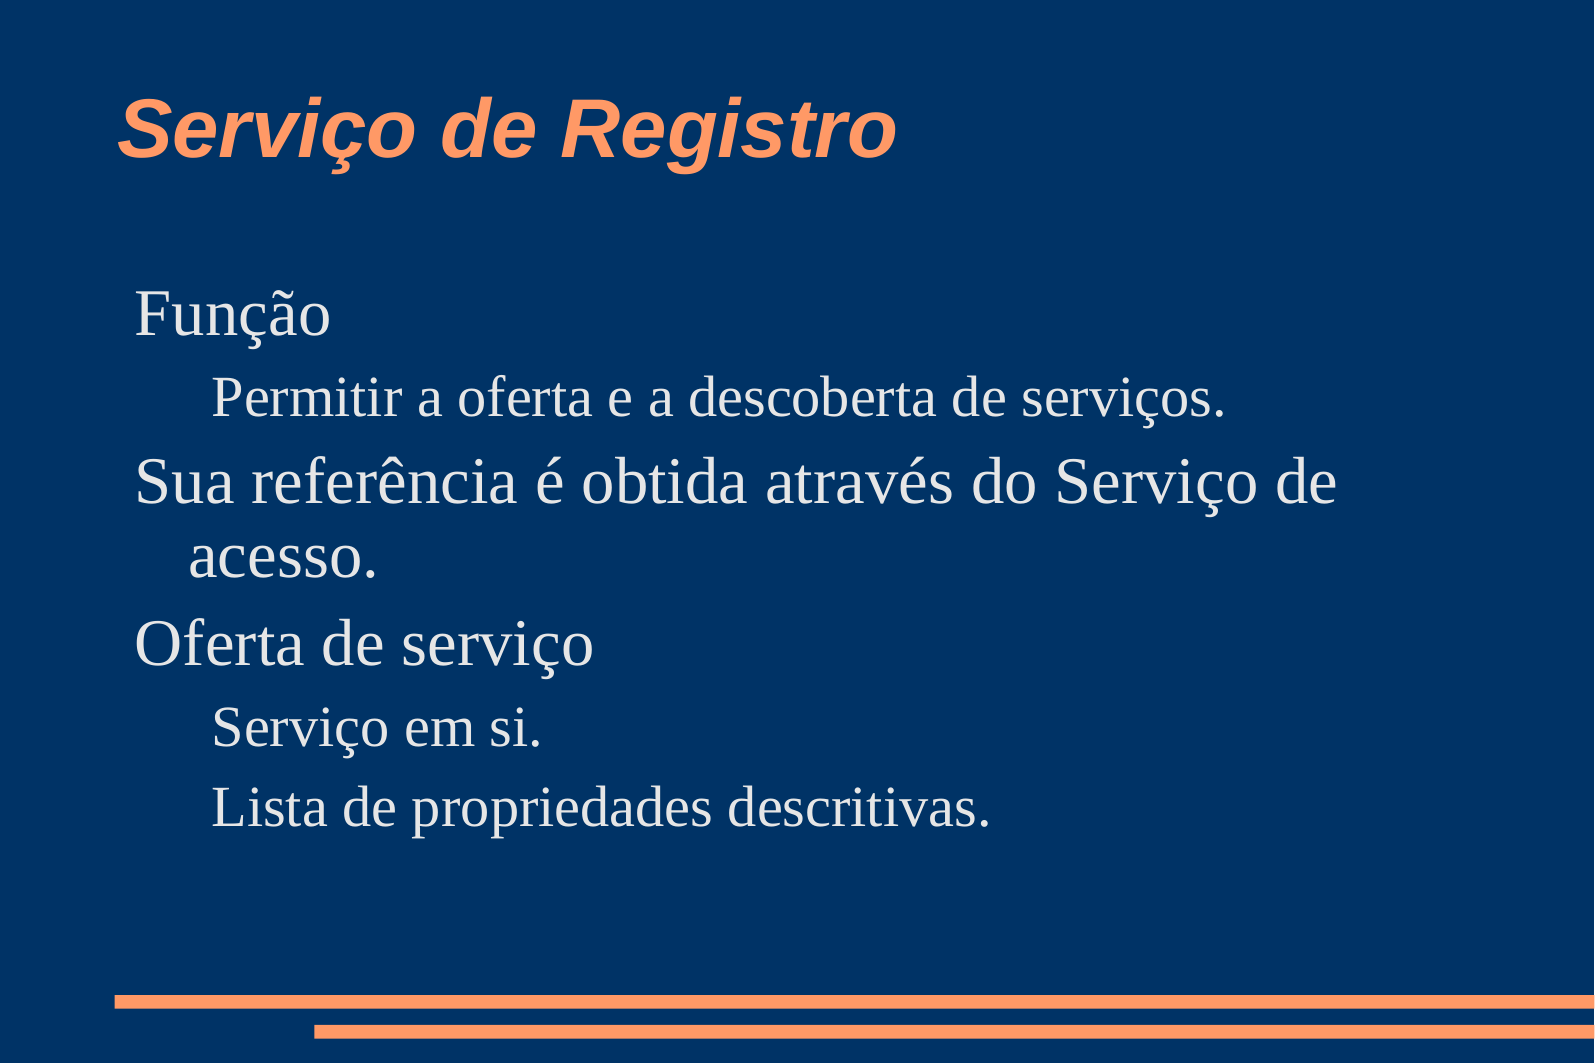

# Serviço de Registro
Função
Permitir a oferta e a descoberta de serviços.
Sua referência é obtida através do Serviço de acesso.
Oferta de serviço
Serviço em si.
Lista de propriedades descritivas.